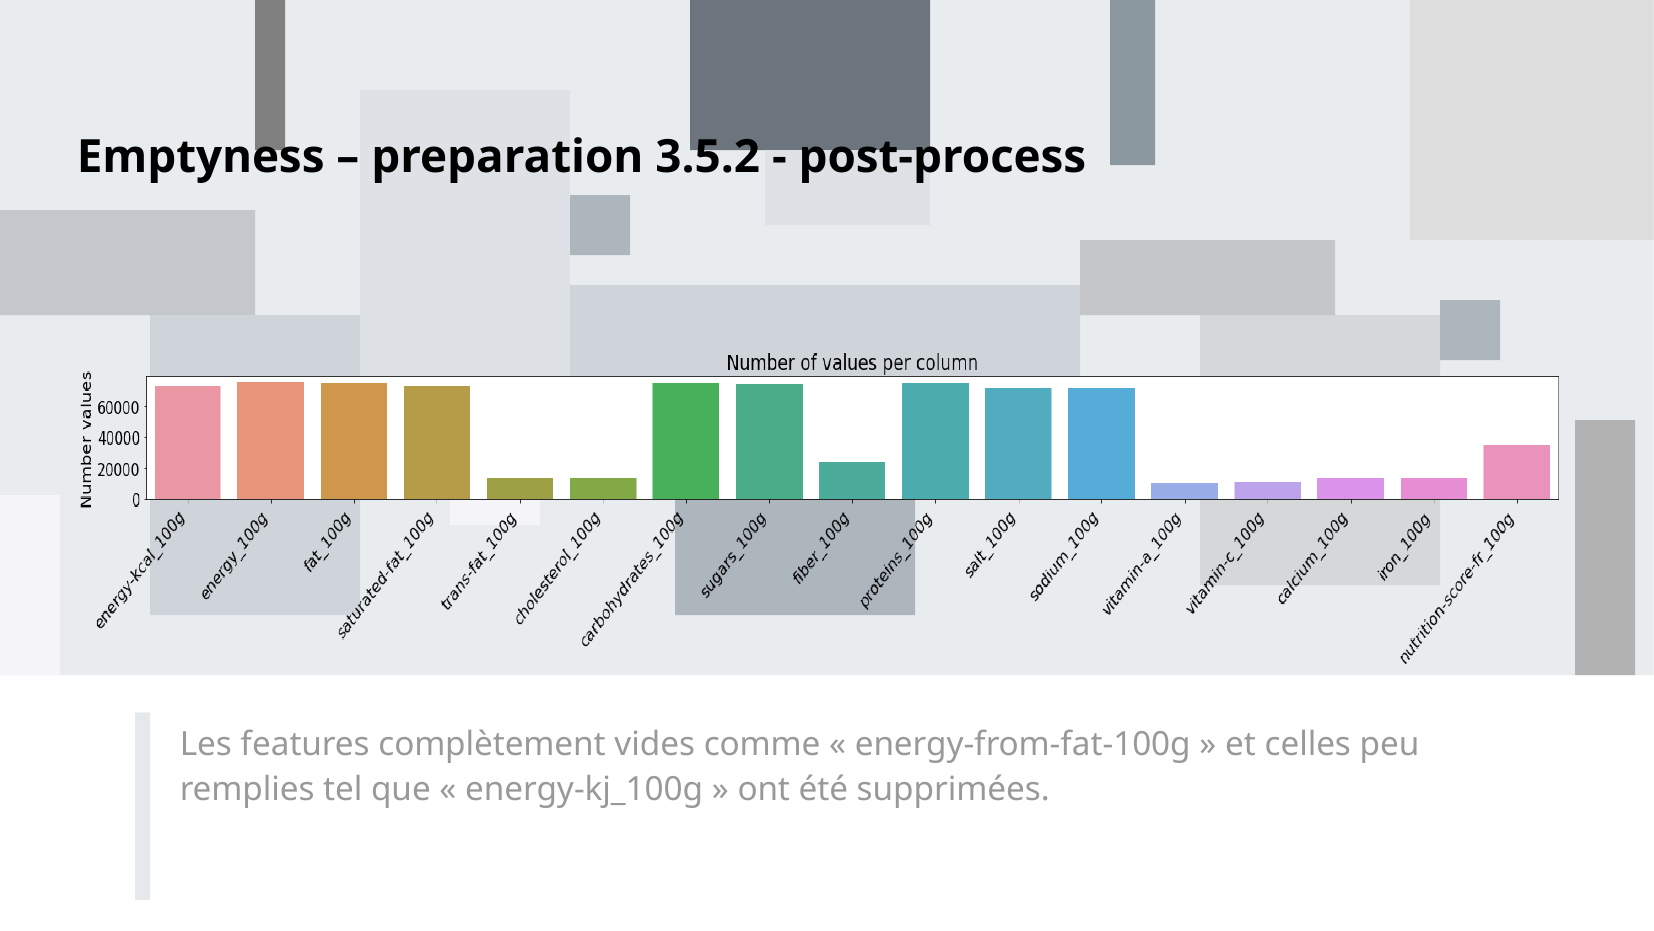

# Emptyness – preparation 3.5.2 - post-process
Les features complètement vides comme « energy-from-fat-100g » et celles peu remplies tel que « energy-kj_100g » ont été supprimées.